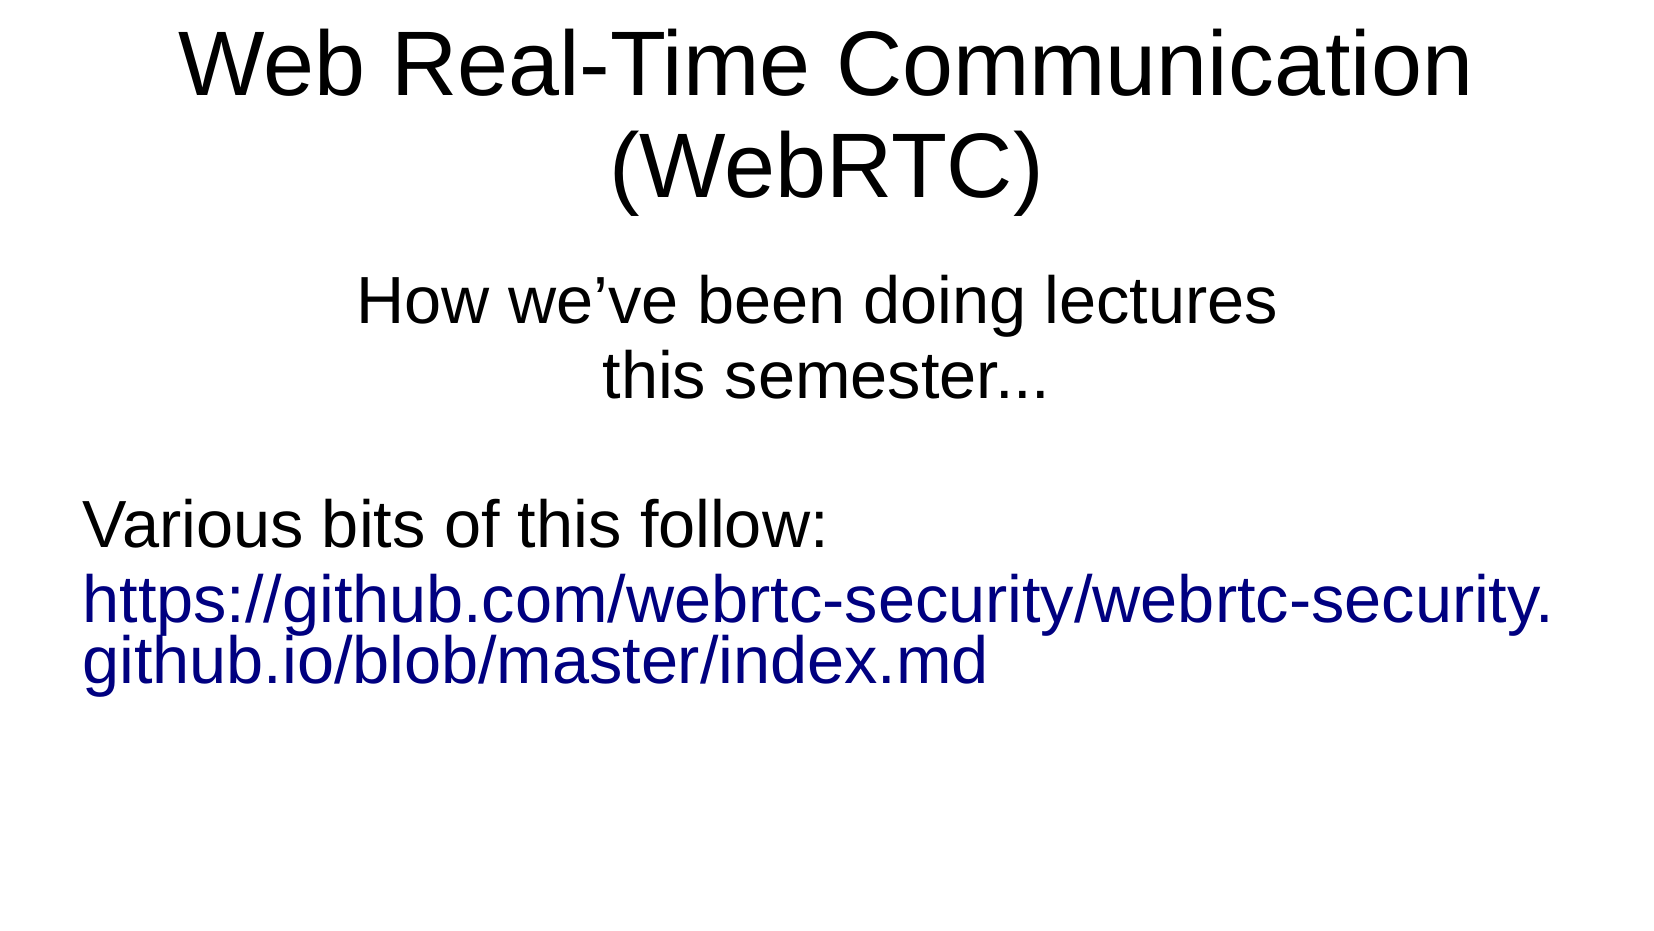

# Web Real-Time Communication (WebRTC)
How we’ve been doing lectures
this semester...
Various bits of this follow:
https://github.com/webrtc-security/webrtc-security.github.io/blob/master/index.md